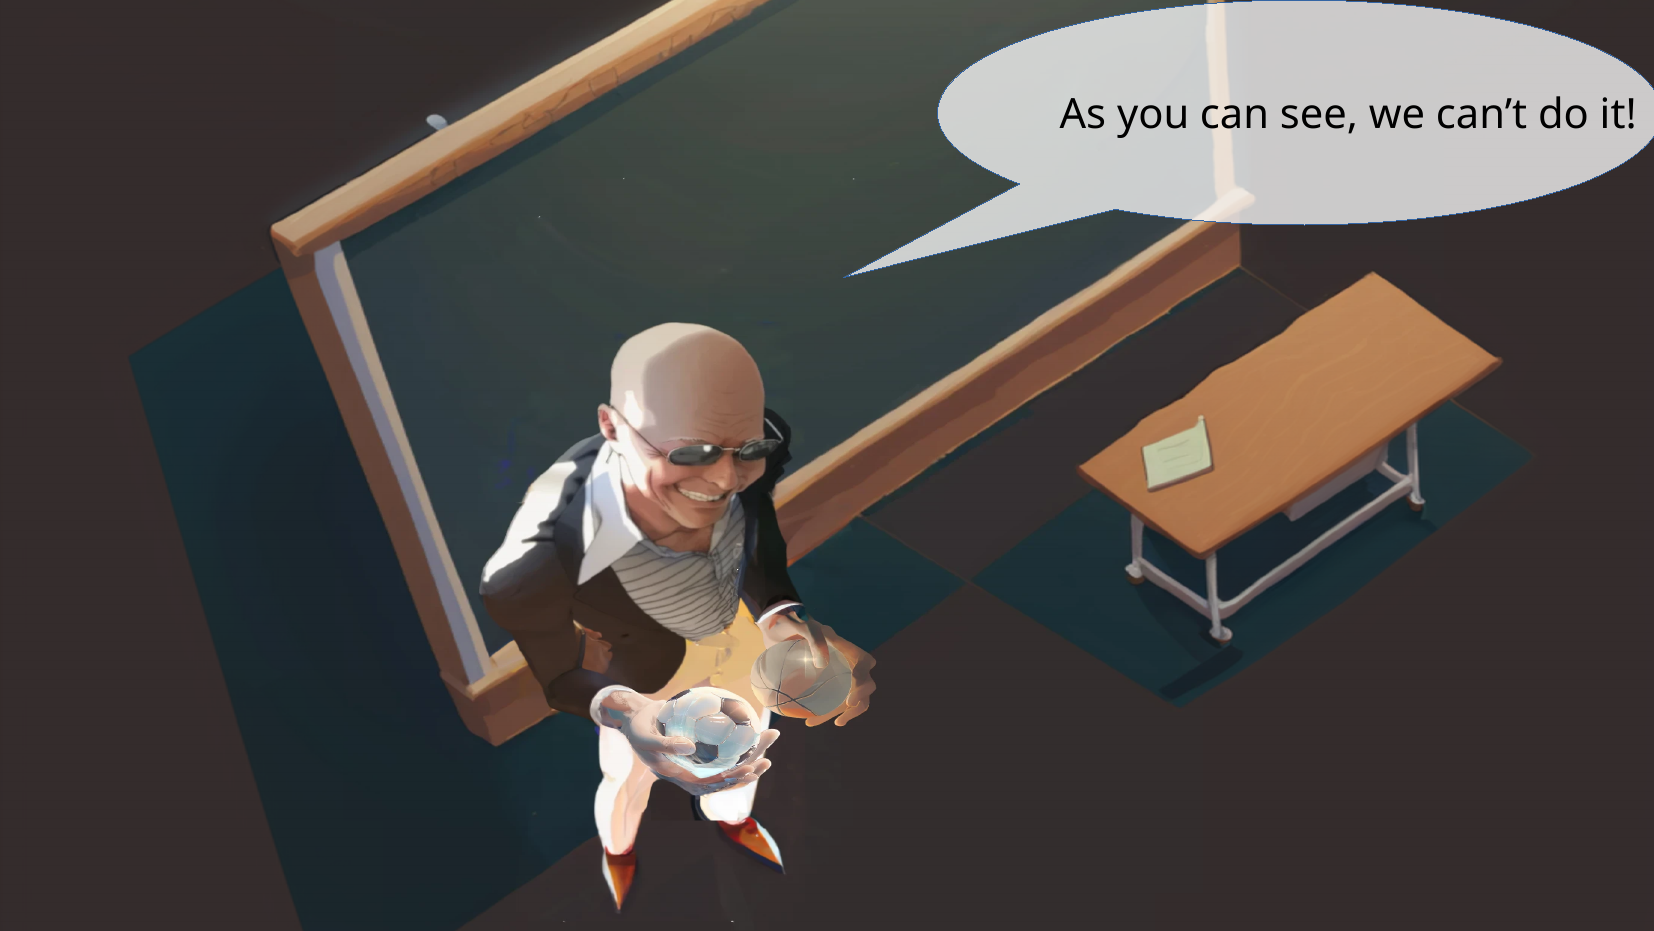

As you can see, we can’t do it!